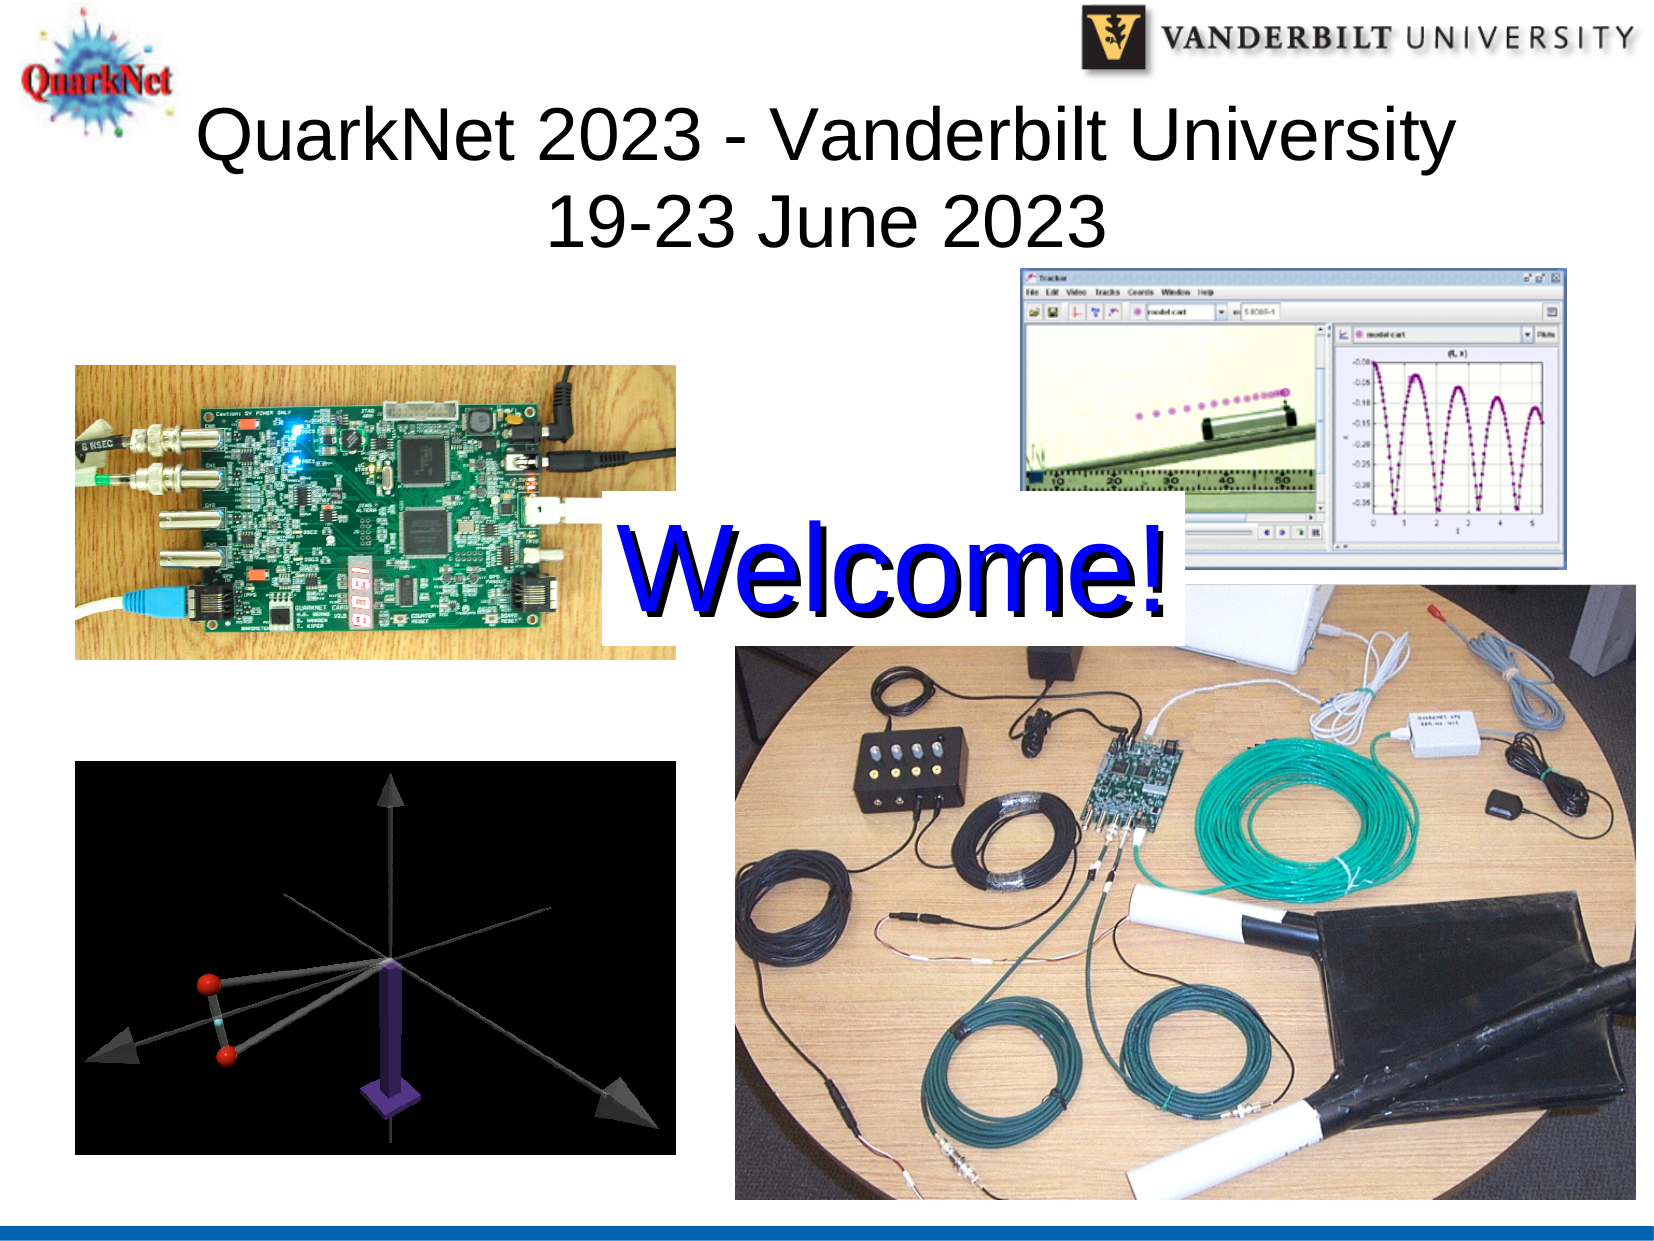

# QuarkNet 2023 - Vanderbilt University 19-23 June 2023
Welcome!